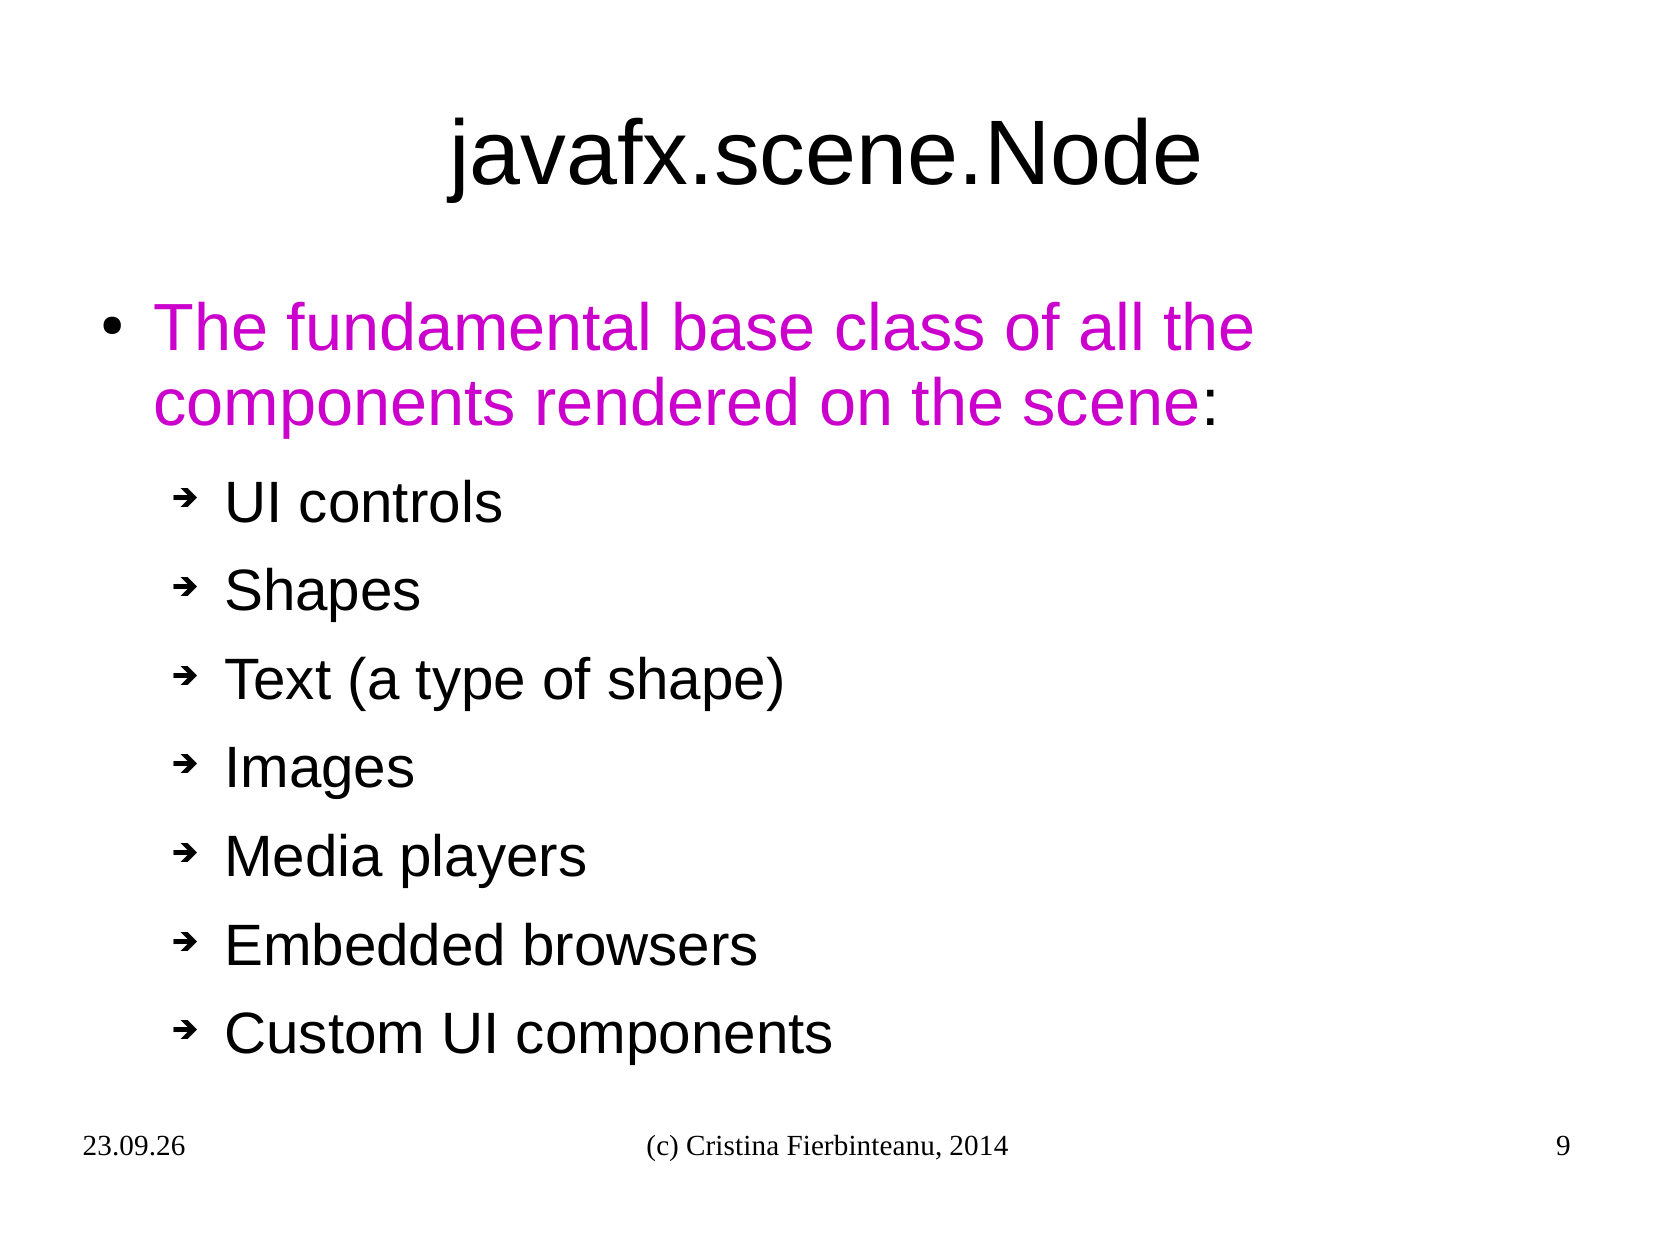

# javafx.scene.Node
The fundamental base class of all the components rendered on the scene:
UI controls
Shapes
Text (a type of shape)
Images
Media players
Embedded browsers
Custom UI components
(c) Cristina Fierbinteanu, 2014
9